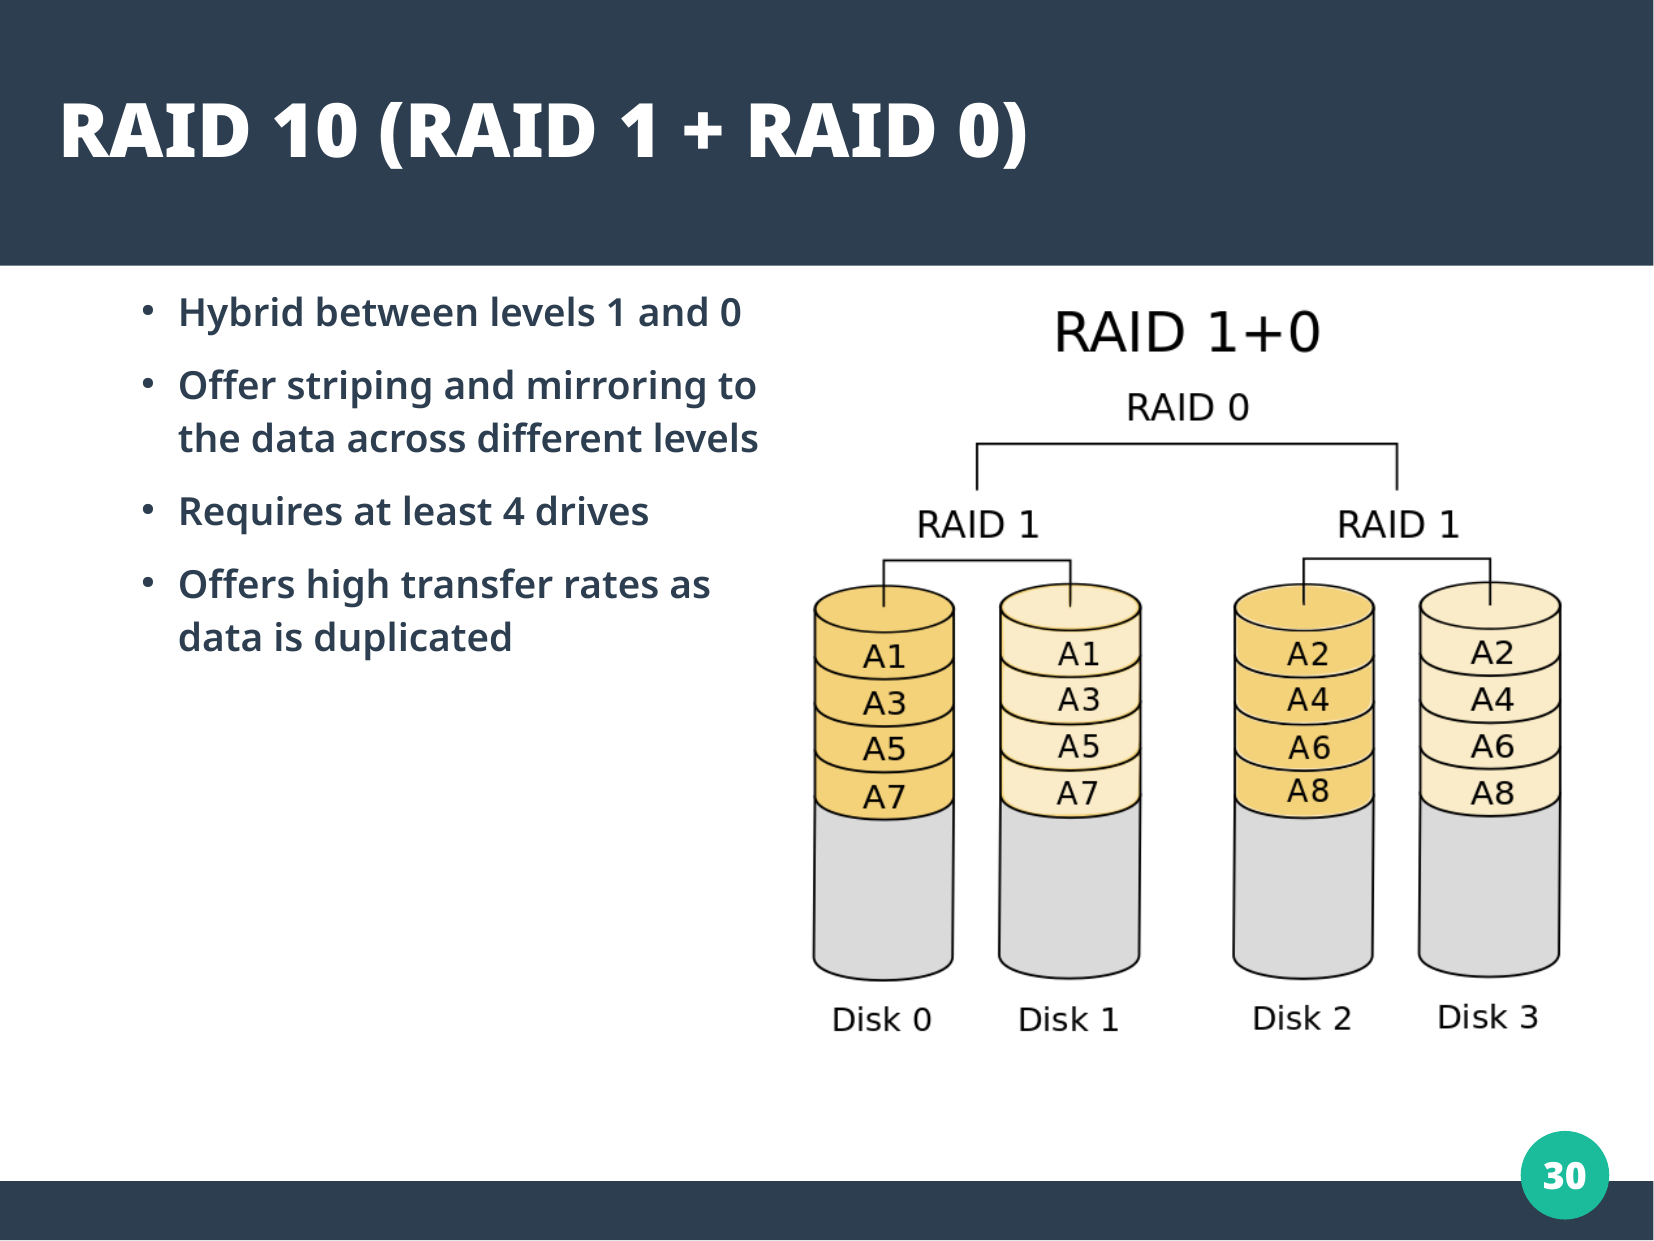

# RAID 10 (RAID 1 + RAID 0)
Hybrid between levels 1 and 0
Offer striping and mirroring to the data across different levels
Requires at least 4 drives
Offers high transfer rates as data is duplicated
30